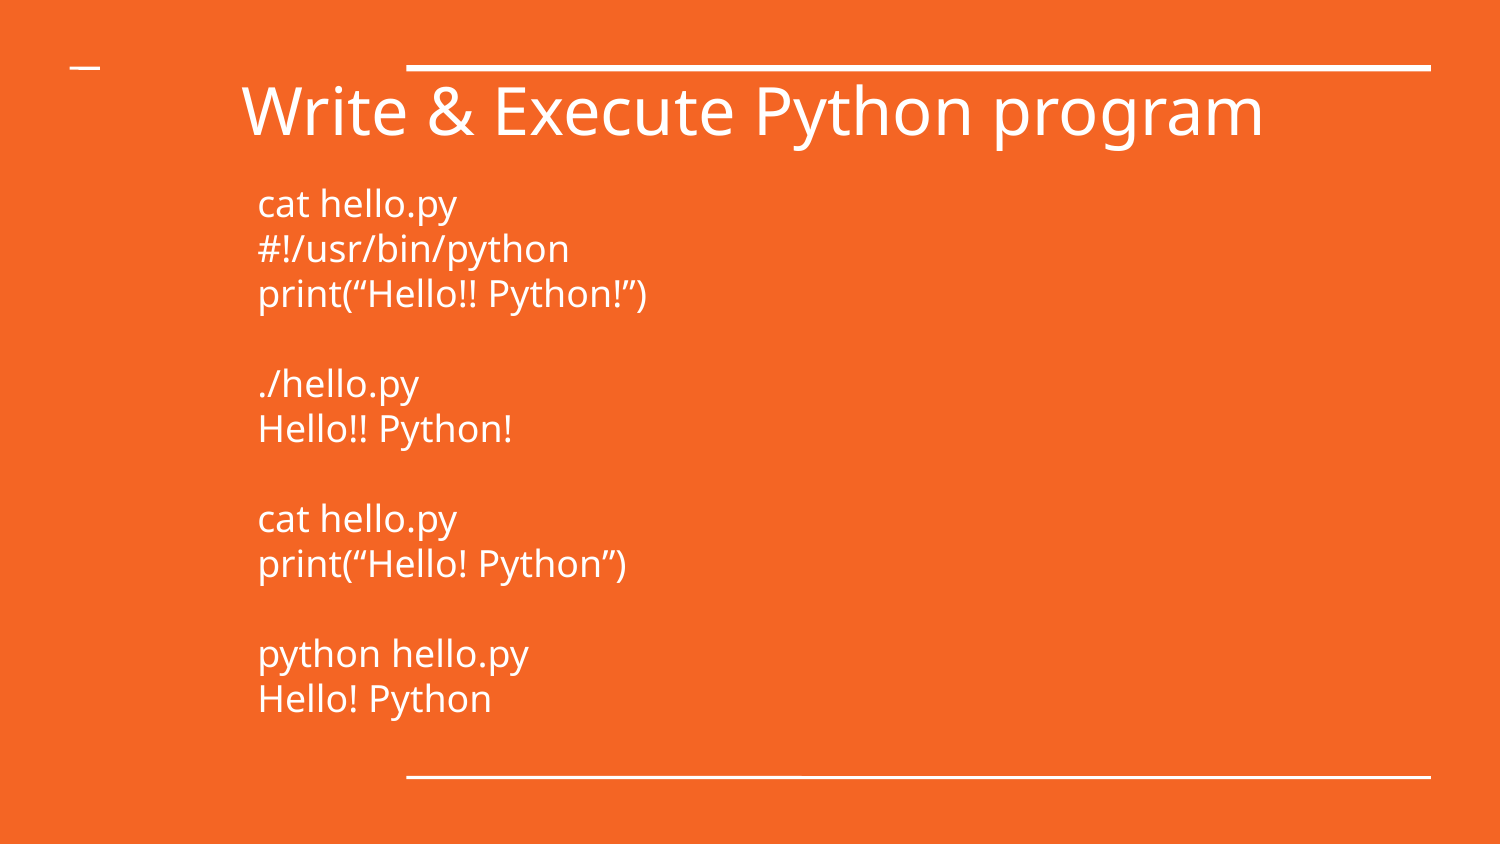

# Write & Execute Python program
cat hello.py
#!/usr/bin/python
print(“Hello!! Python!”)
./hello.py
Hello!! Python!
cat hello.py
print(“Hello! Python”)
python hello.py
Hello! Python